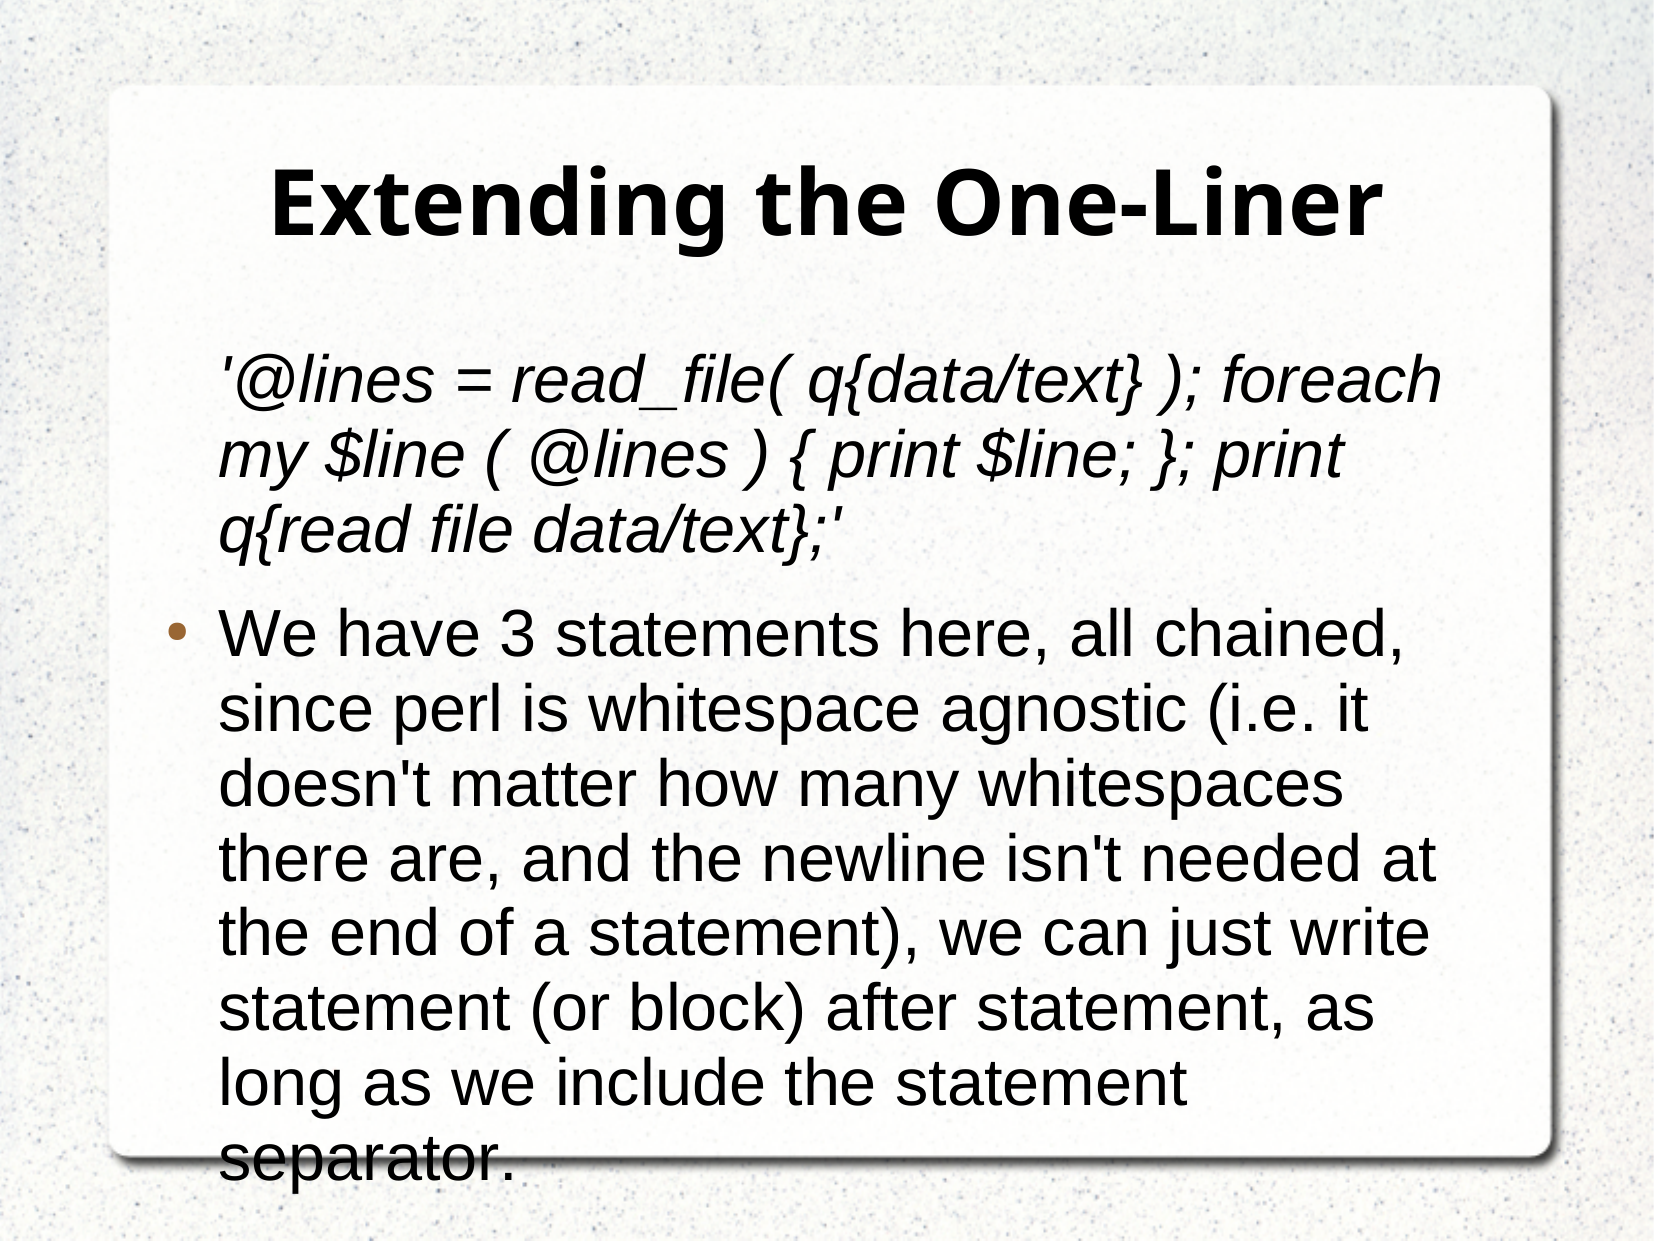

# Extending the One-Liner
'@lines = read_file( q{data/text} ); foreach my $line ( @lines ) { print $line; }; print q{read file data/text};'
We have 3 statements here, all chained, since perl is whitespace agnostic (i.e. it doesn't matter how many whitespaces there are, and the newline isn't needed at the end of a statement), we can just write statement (or block) after statement, as long as we include the statement separator.